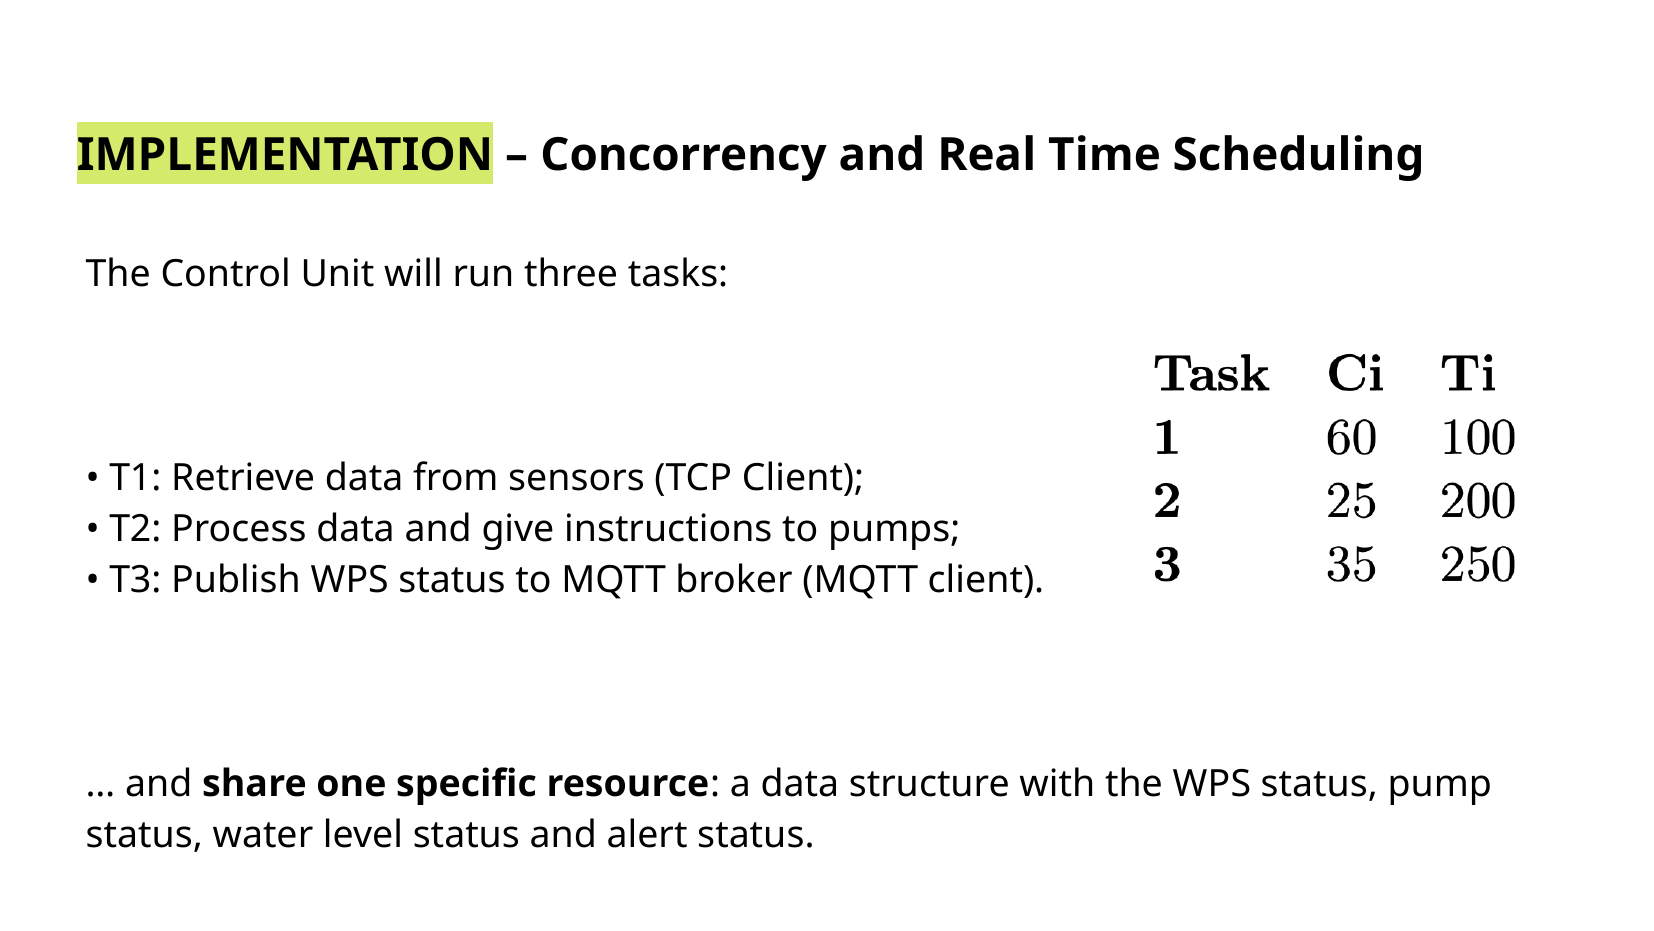

# IMPLEMENTATION – Concorrency and Real Time Scheduling
The Control Unit will run three tasks:
• T1: Retrieve data from sensors (TCP Client);
• T2: Process data and give instructions to pumps;
• T3: Publish WPS status to MQTT broker (MQTT client).
… and share one specific resource: a data structure with the WPS status, pump status, water level status and alert status.